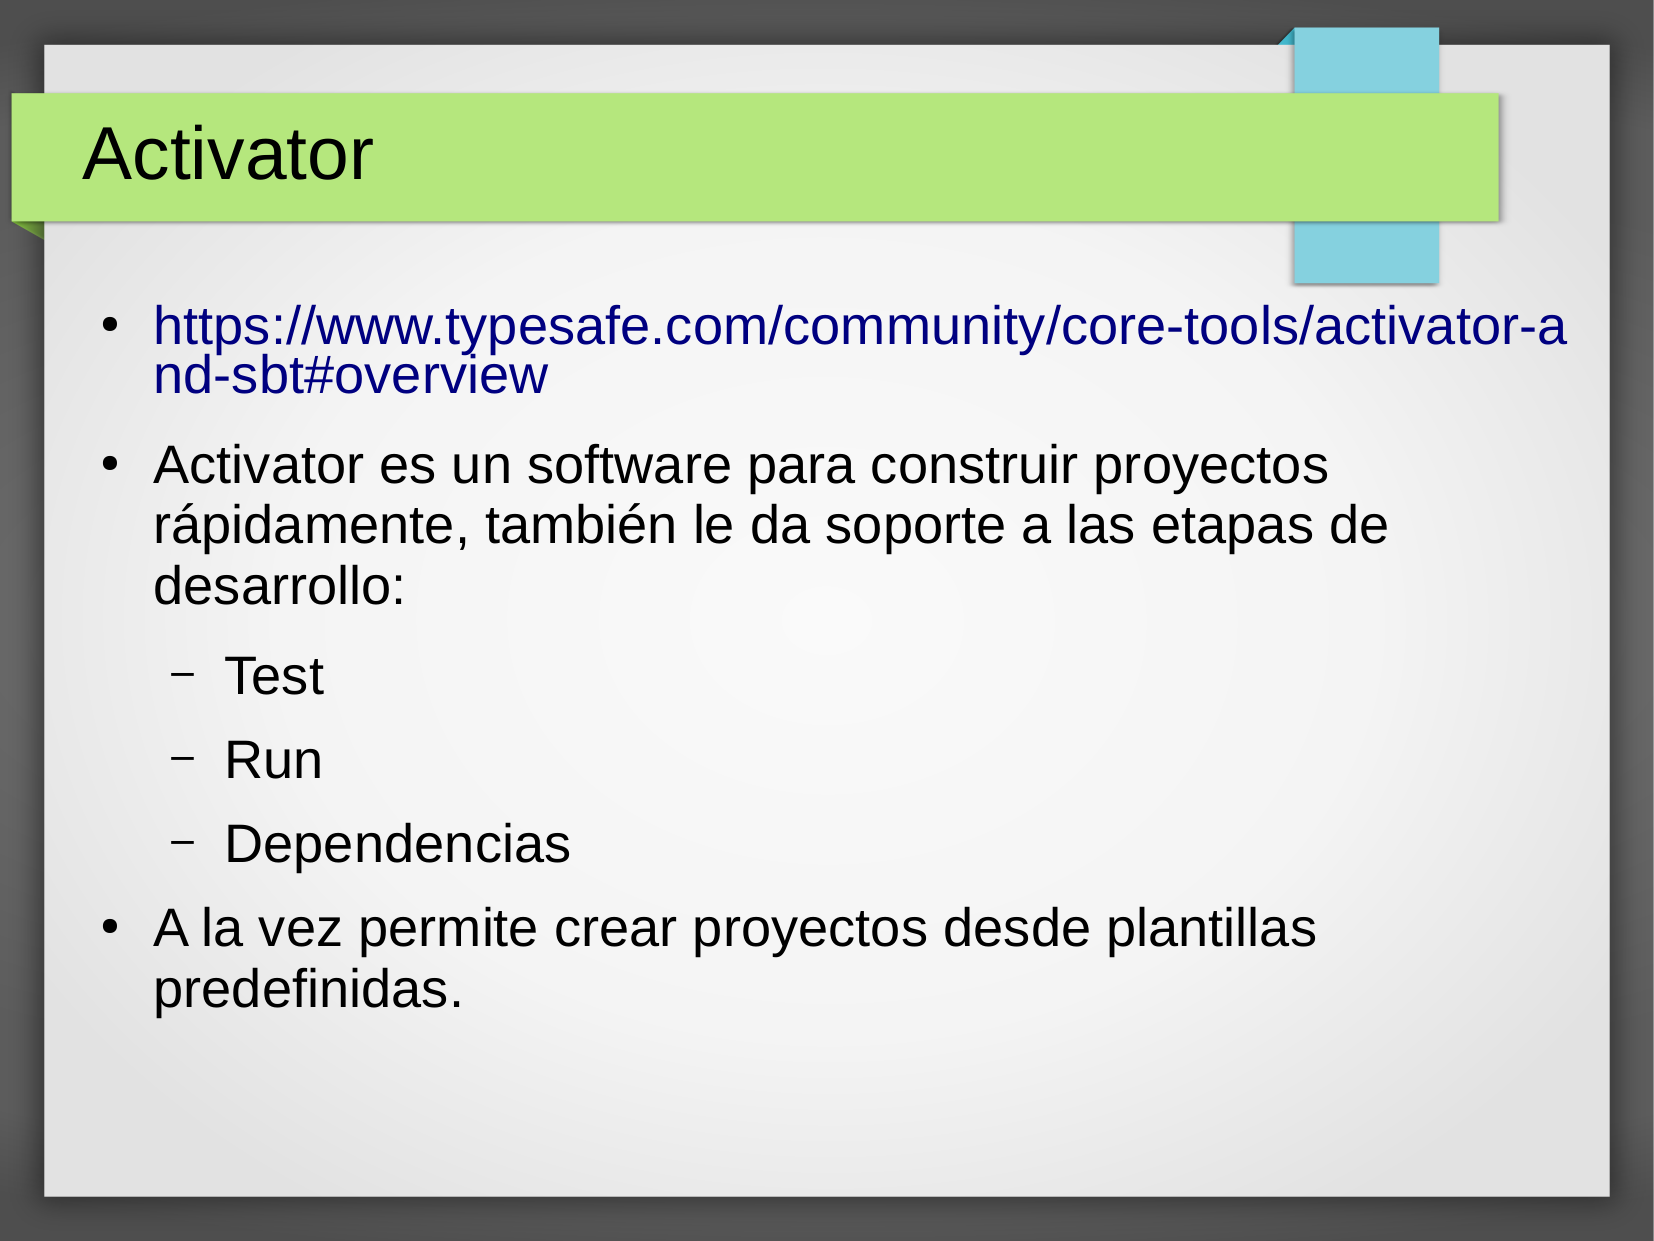

# Activator
https://www.typesafe.com/community/core-tools/activator-and-sbt#overview
Activator es un software para construir proyectos rápidamente, también le da soporte a las etapas de desarrollo:
Test
Run
Dependencias
A la vez permite crear proyectos desde plantillas predefinidas.